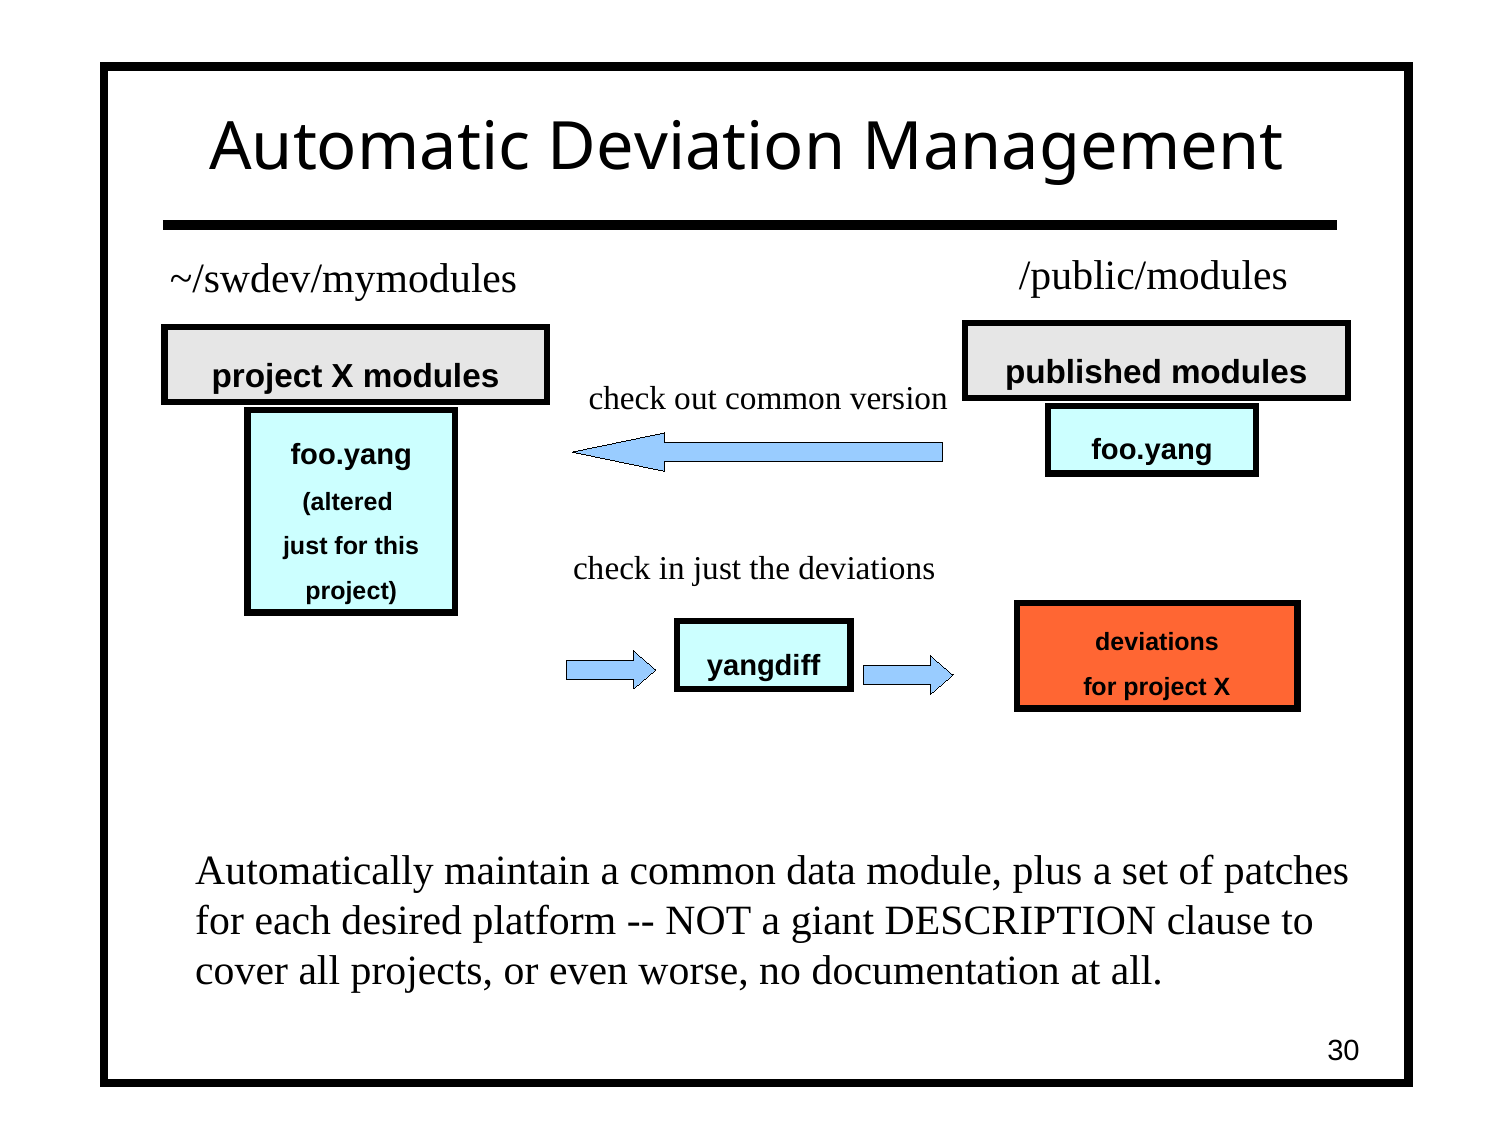

# Automatic Deviation Management
/public/modules
~/swdev/mymodules
published modules
project X modules
check out common version
foo.yang
foo.yang
(altered
just for this project)
check in just the deviations
deviations
for project X
yangdiff
Automatically maintain a common data module, plus a set of patches
for each desired platform -- NOT a giant DESCRIPTION clause to
cover all projects, or even worse, no documentation at all.
30